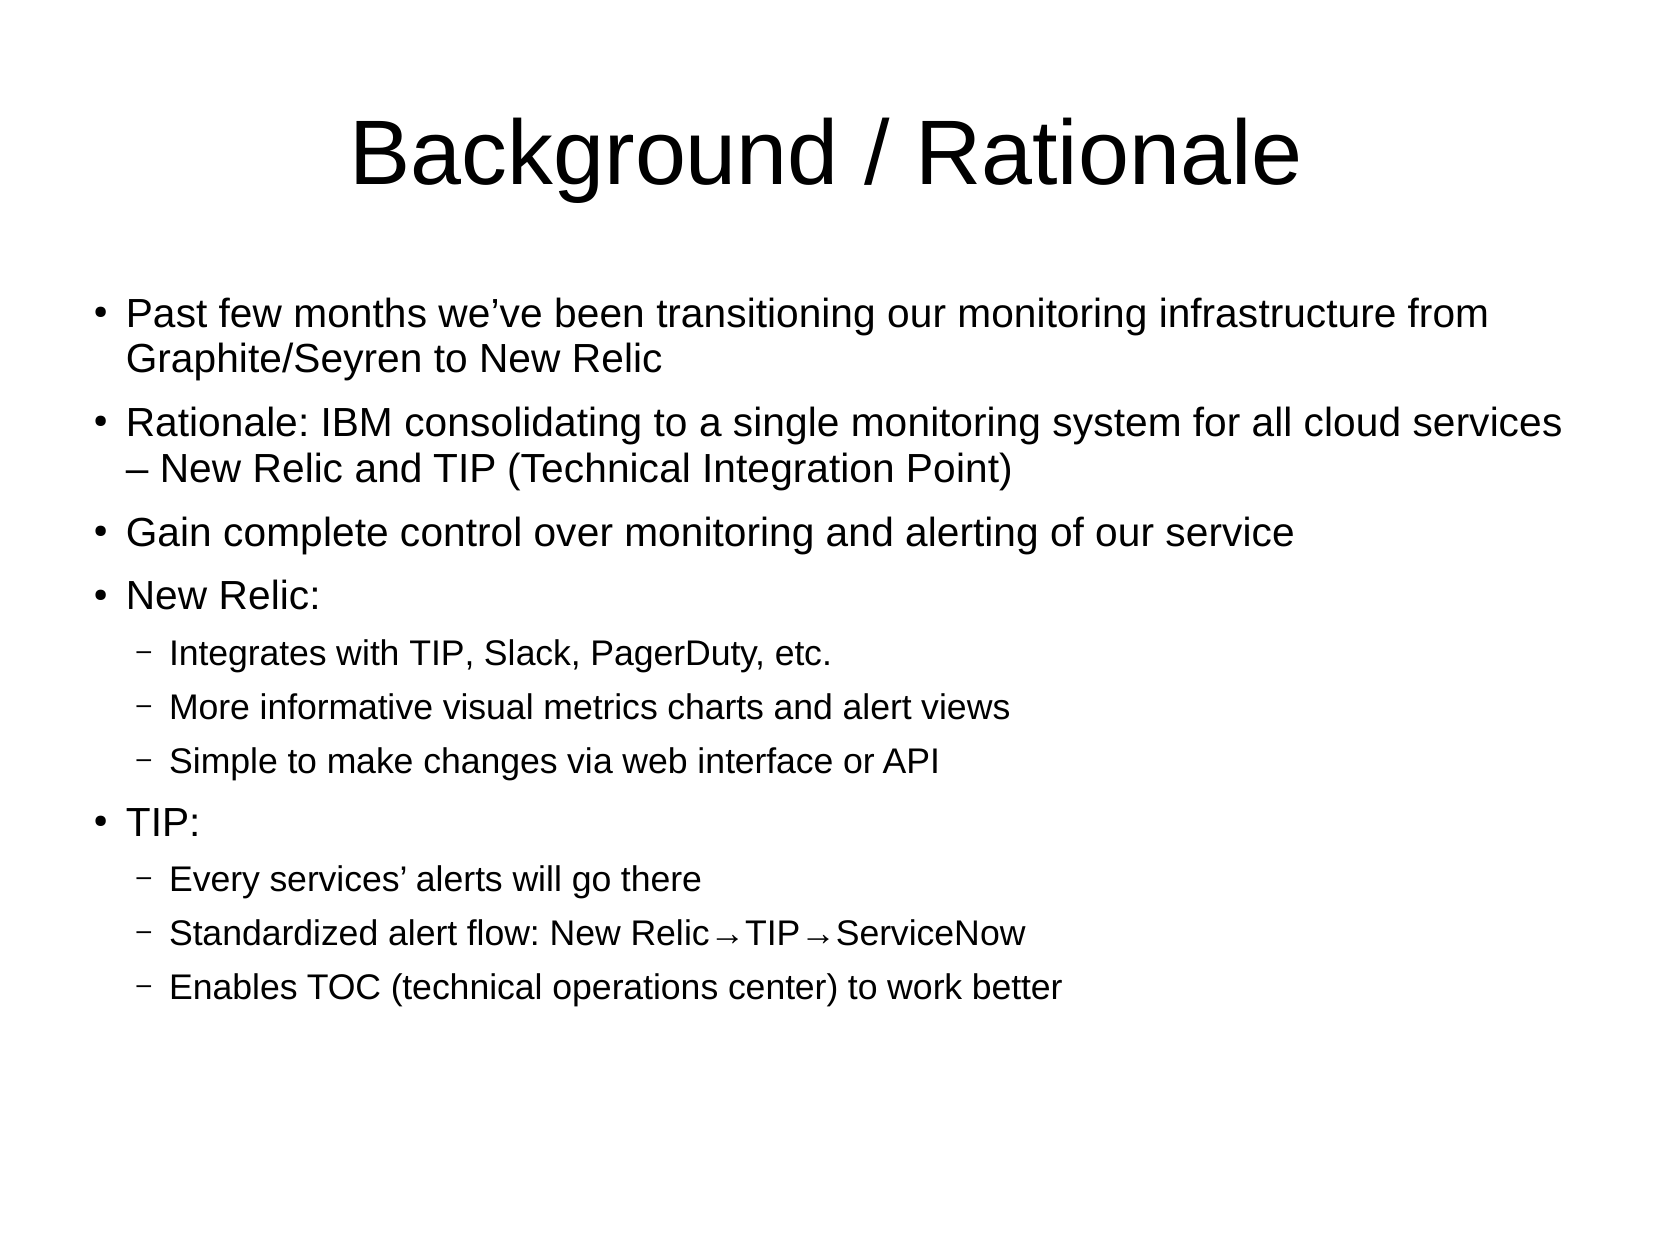

# Background / Rationale
Past few months we’ve been transitioning our monitoring infrastructure from Graphite/Seyren to New Relic
Rationale: IBM consolidating to a single monitoring system for all cloud services – New Relic and TIP (Technical Integration Point)
Gain complete control over monitoring and alerting of our service
New Relic:
Integrates with TIP, Slack, PagerDuty, etc.
More informative visual metrics charts and alert views
Simple to make changes via web interface or API
TIP:
Every services’ alerts will go there
Standardized alert flow: New Relic→TIP→ServiceNow
Enables TOC (technical operations center) to work better